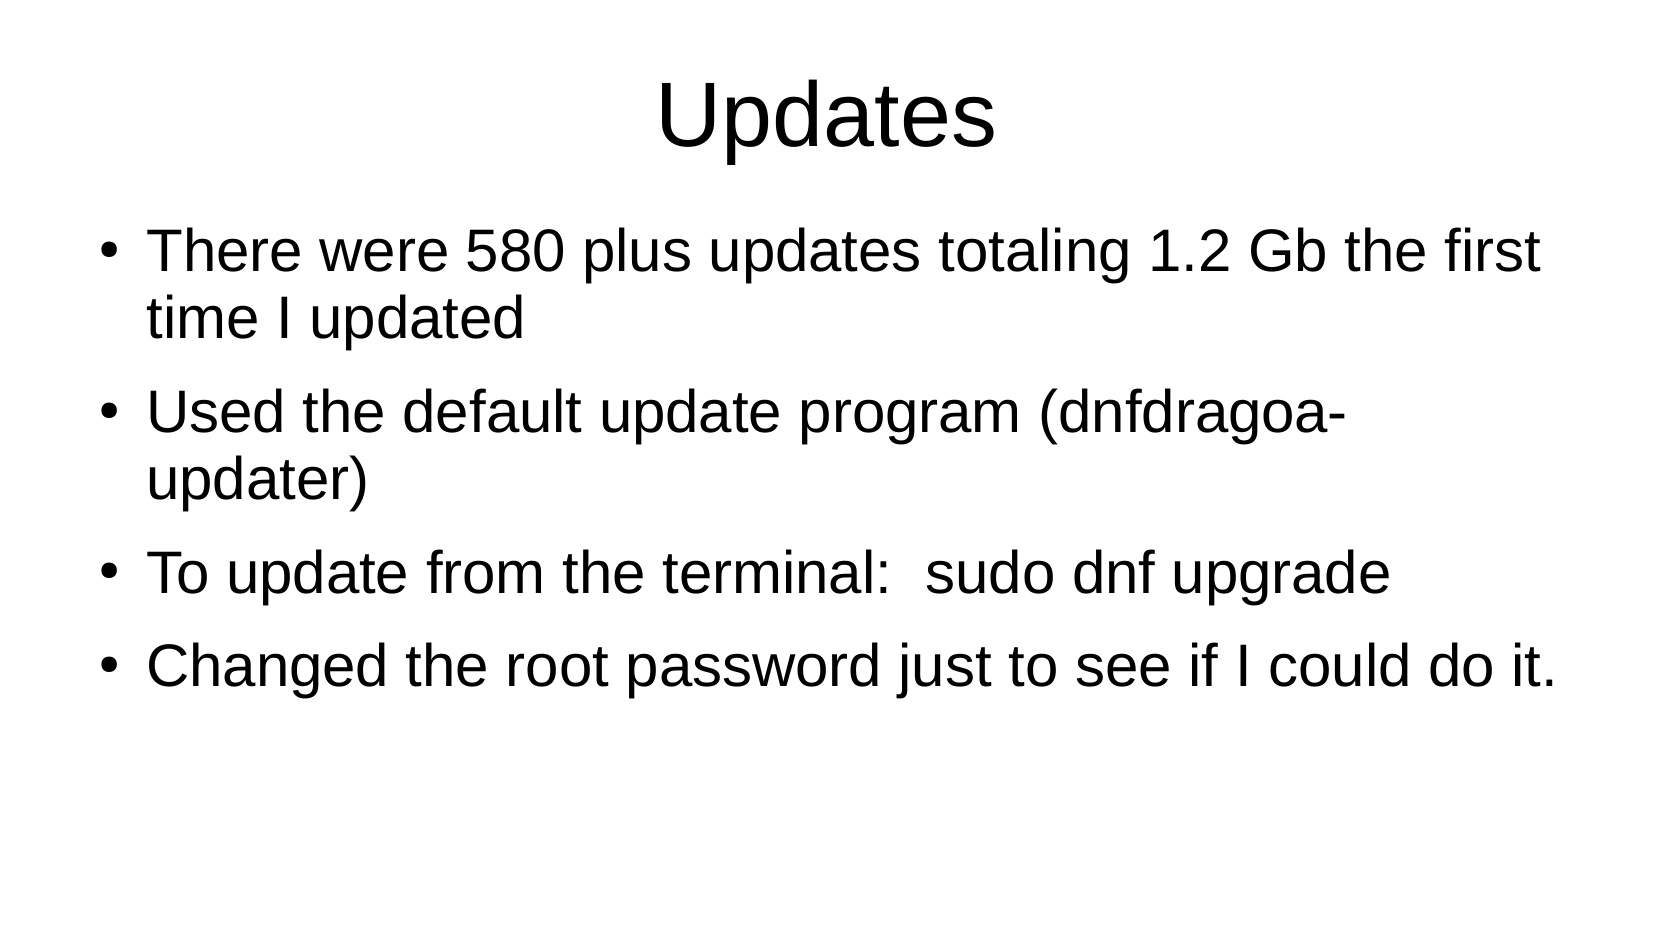

# Updates
There were 580 plus updates totaling 1.2 Gb the first time I updated
Used the default update program (dnfdragoa-updater)
To update from the terminal: sudo dnf upgrade
Changed the root password just to see if I could do it.